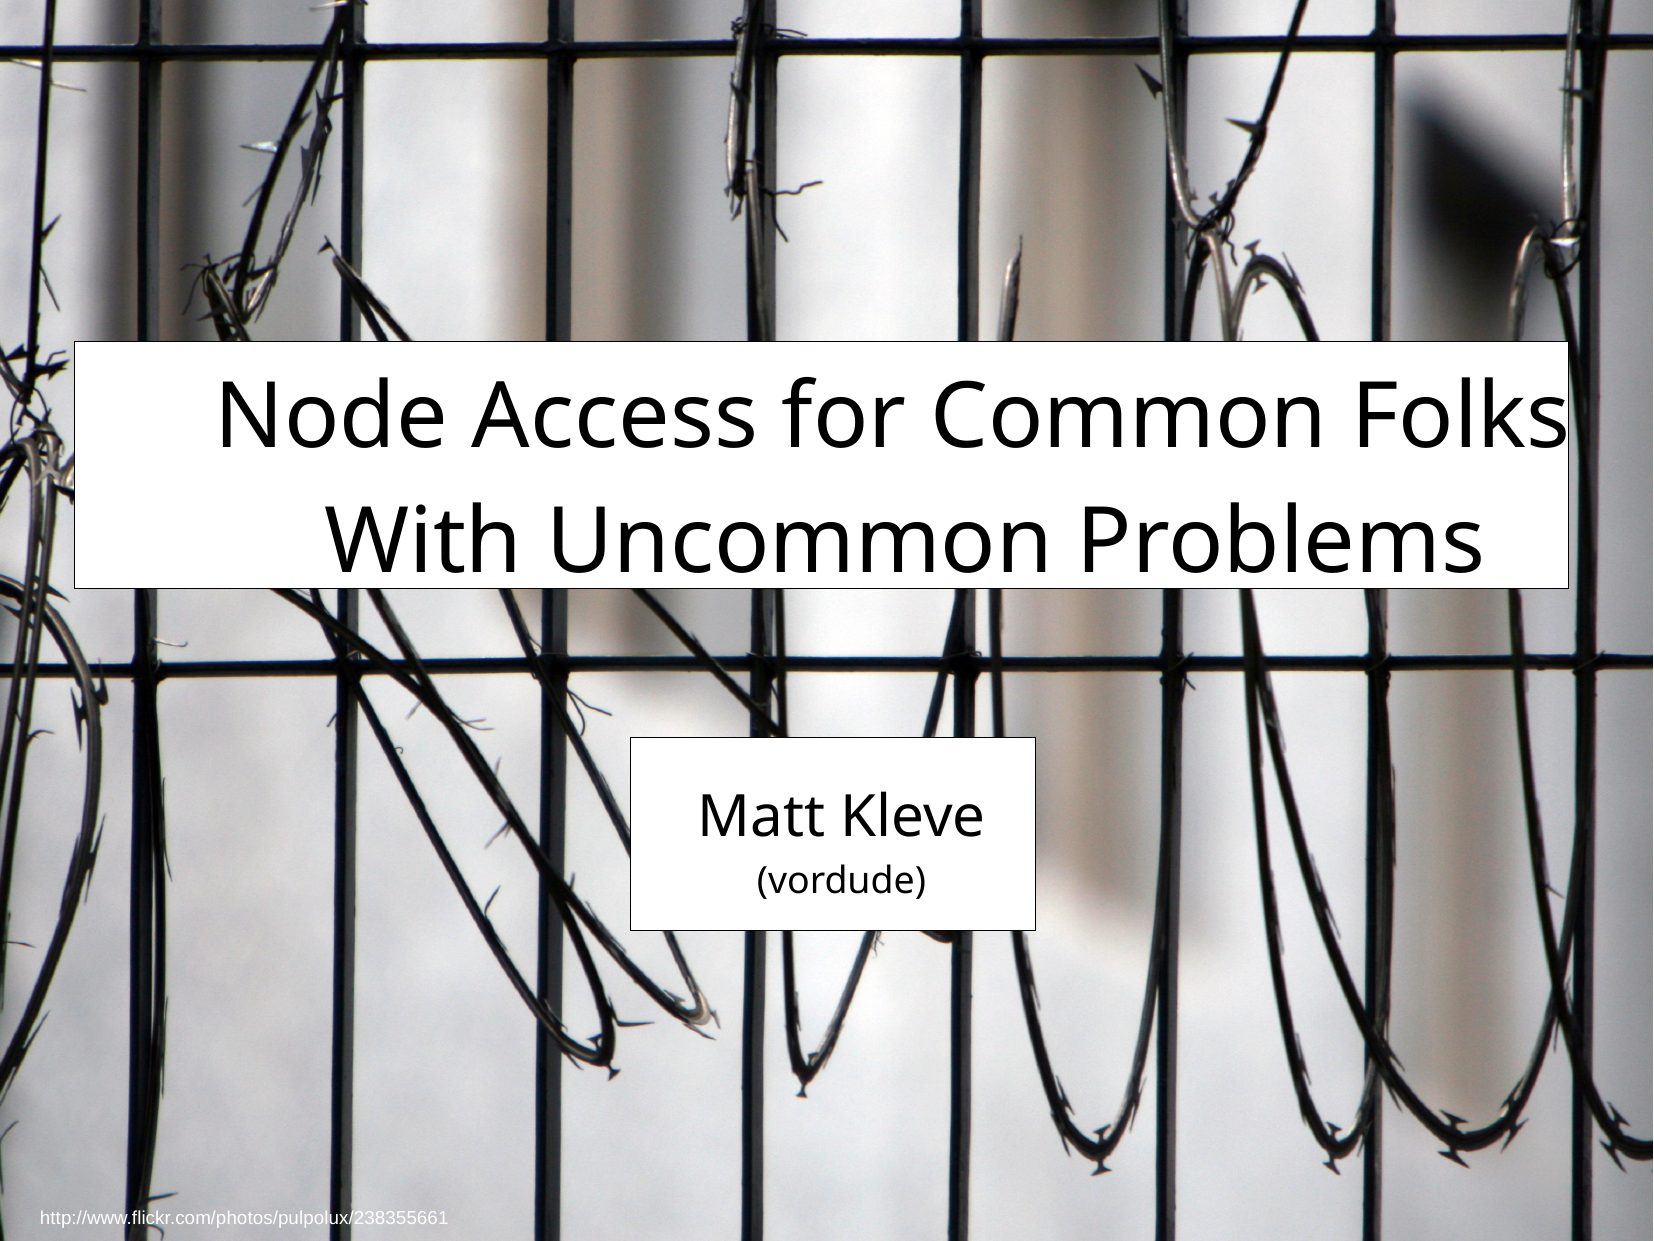

Node Access for Common Folks
With Uncommon Problems
Matt Kleve
(vordude)
http://www.flickr.com/photos/pulpolux/238355661